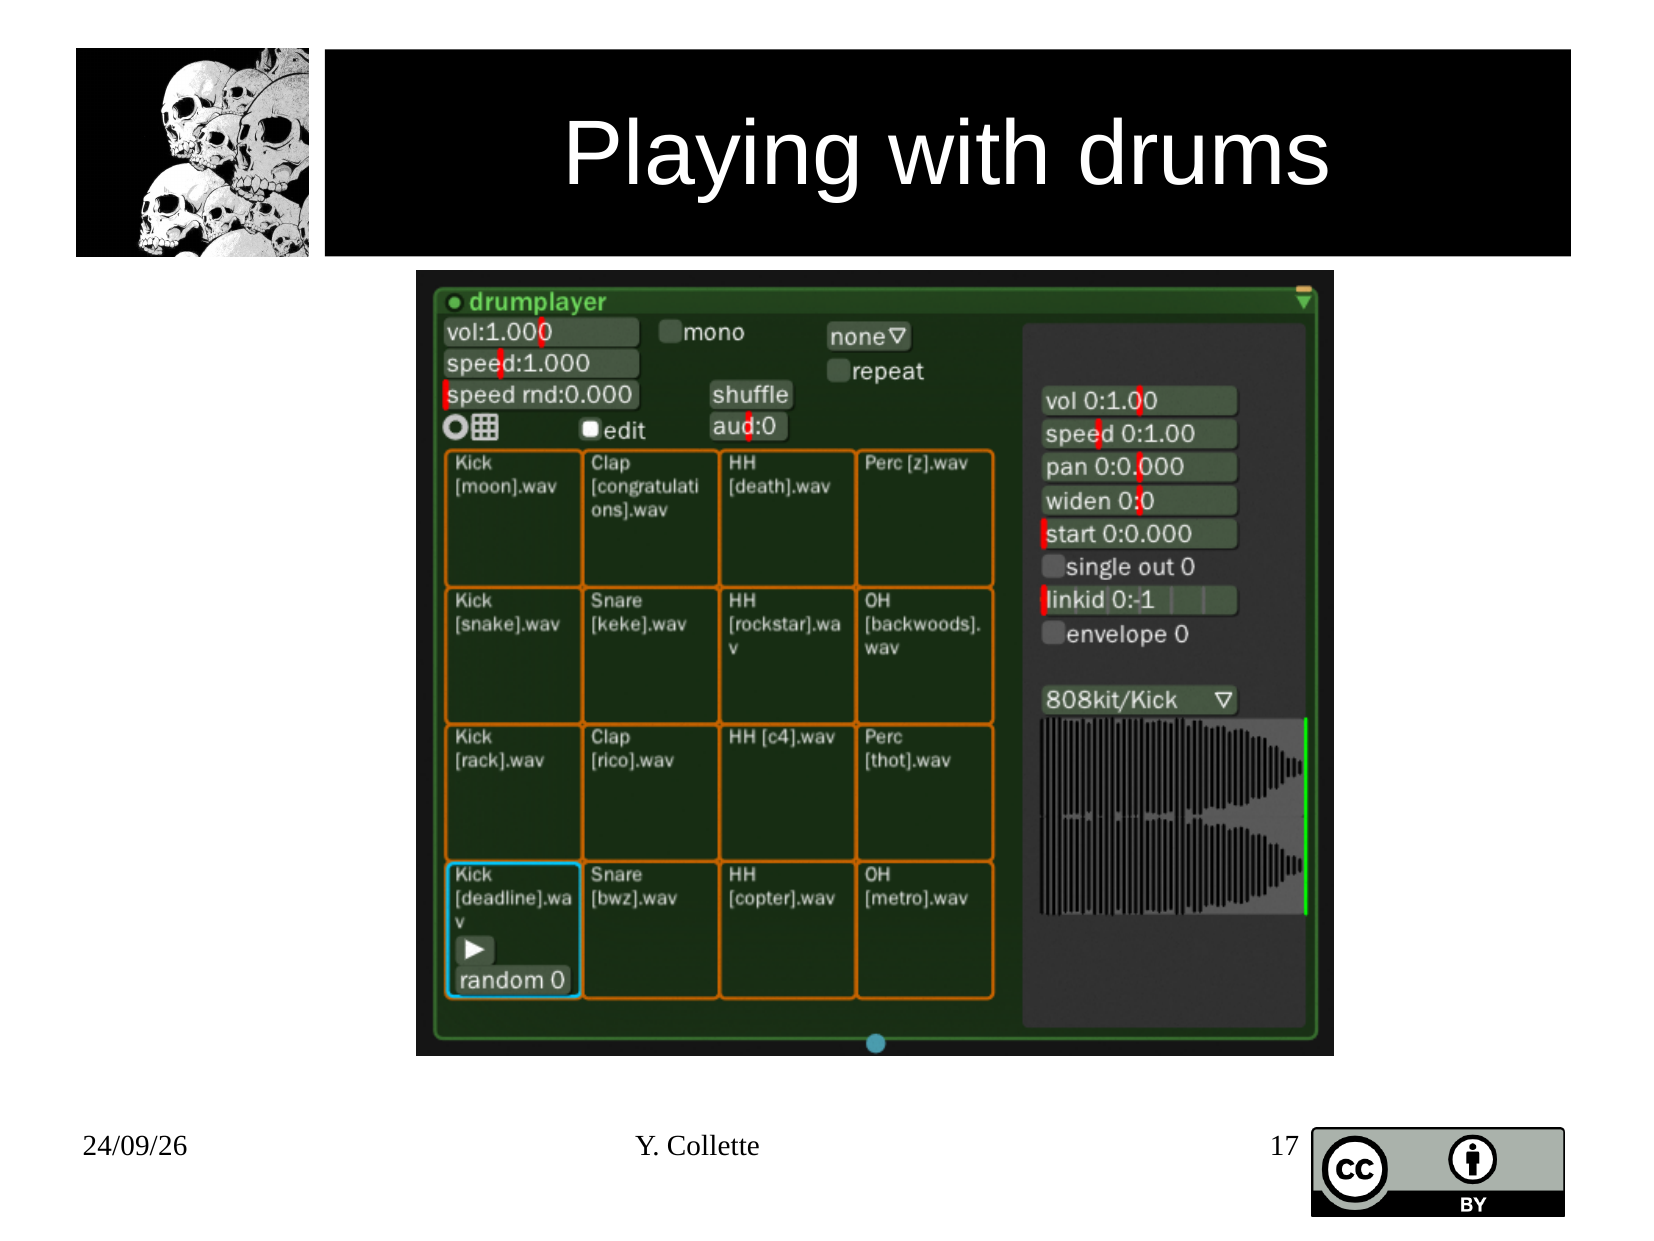

# Playing with drums
Y. Collette
17